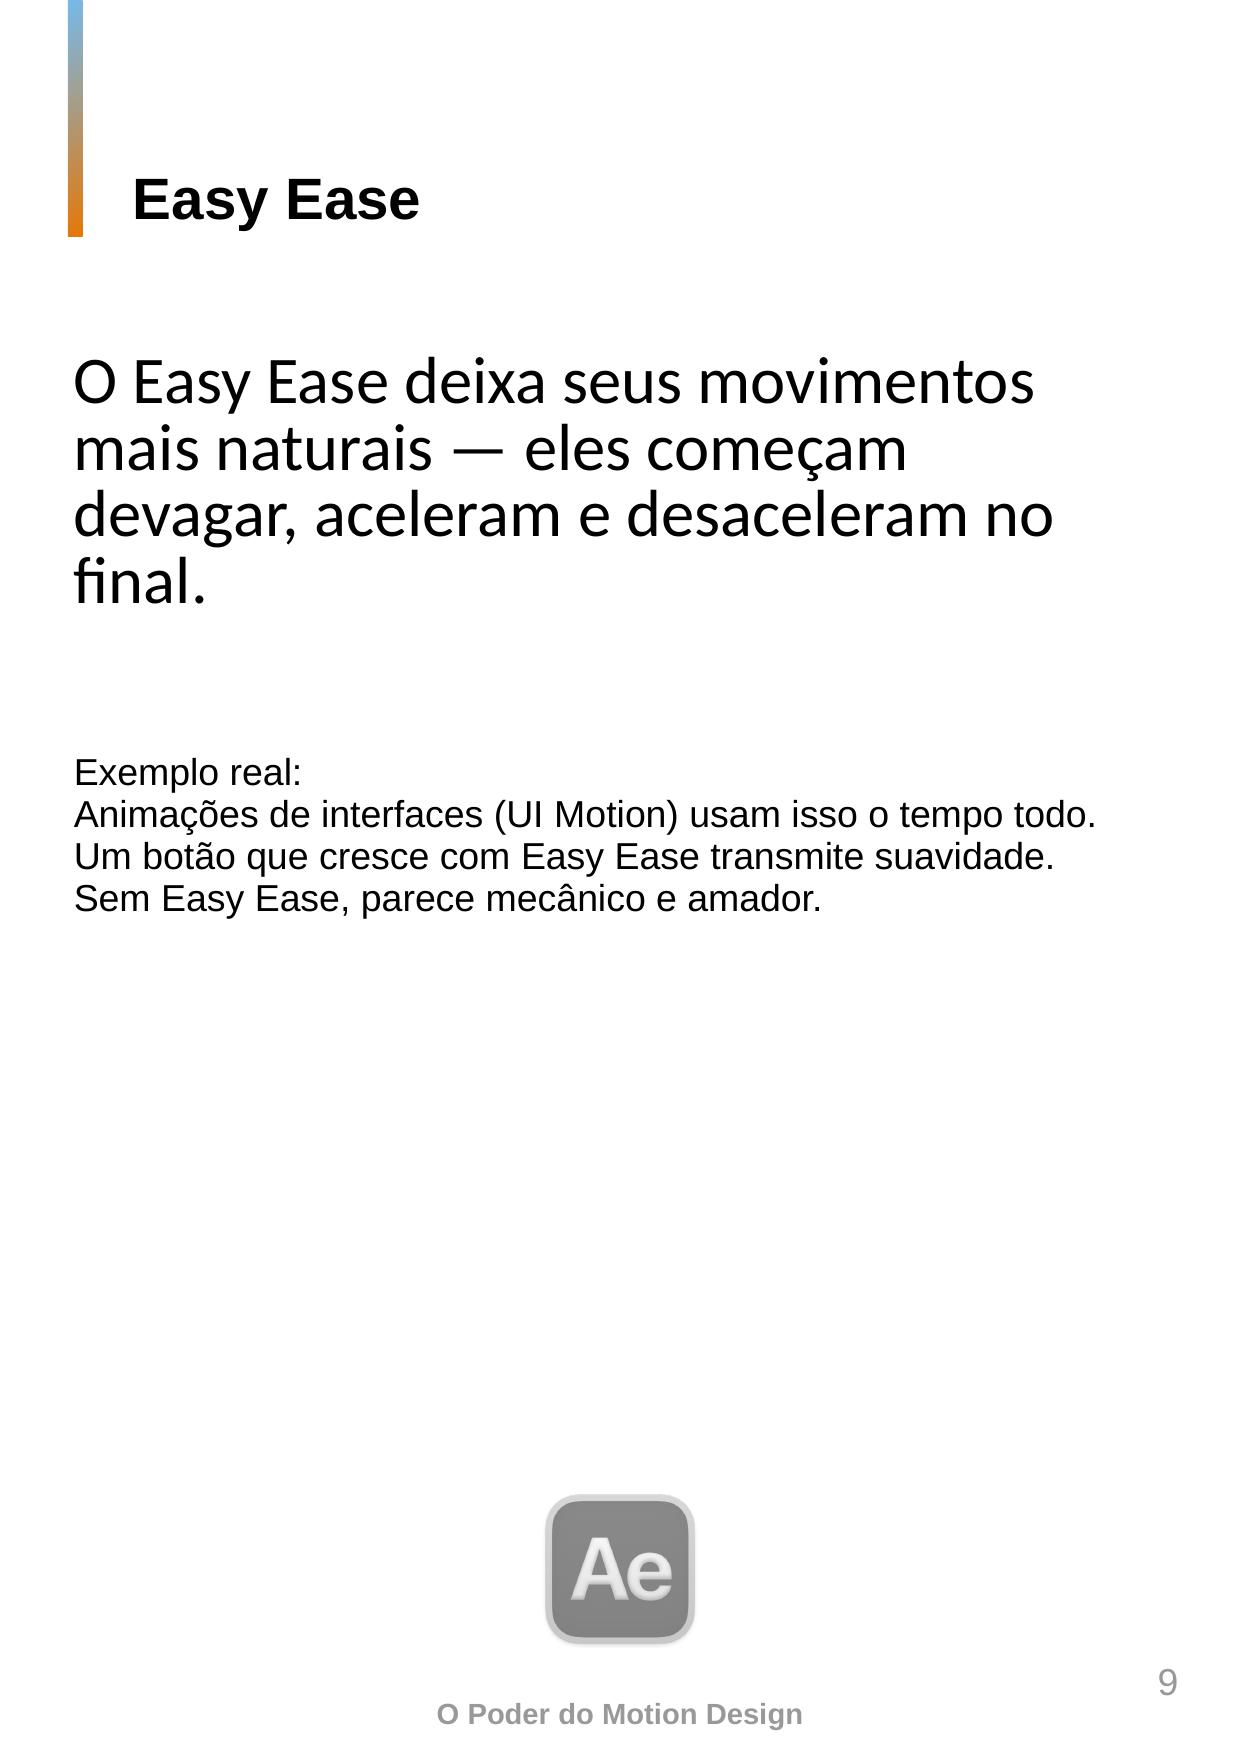

Easy Ease
O Easy Ease deixa seus movimentos mais naturais — eles começam devagar, aceleram e desaceleram no final.
Exemplo real:
Animações de interfaces (UI Motion) usam isso o tempo todo.
Um botão que cresce com Easy Ease transmite suavidade.
Sem Easy Ease, parece mecânico e amador.
9
O Poder do Motion Design